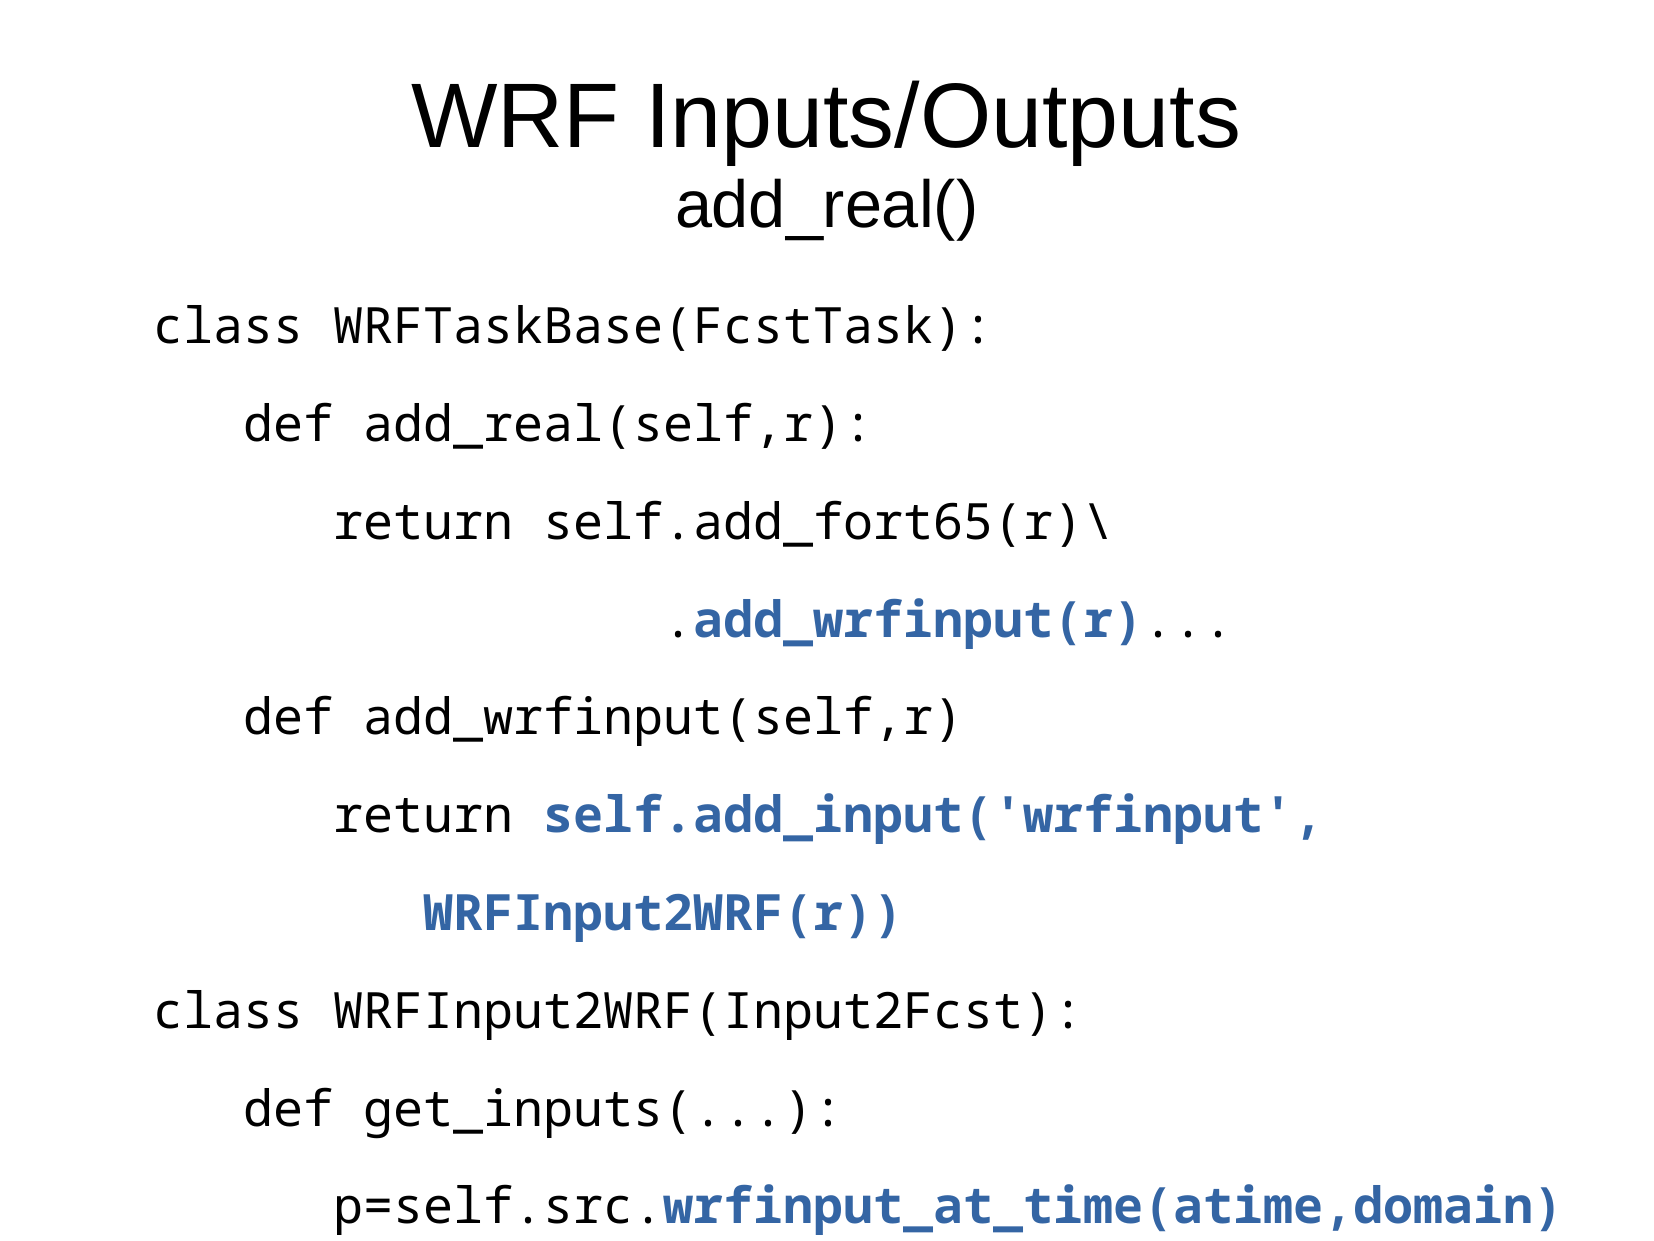

# WRF Inputs/Outputs add_real()
class WRFTaskBase(FcstTask):
 def add_real(self,r):
 return self.add_fort65(r)\
 .add_wrfinput(r)...
 def add_wrfinput(self,r)
 return self.add_input('wrfinput',
 WRFInput2WRF(r))
class WRFInput2WRF(Input2Fcst):
 def get_inputs(...):
 p=self.src.wrfinput_at_time(atime,domain)
 self.link_product(p,...)